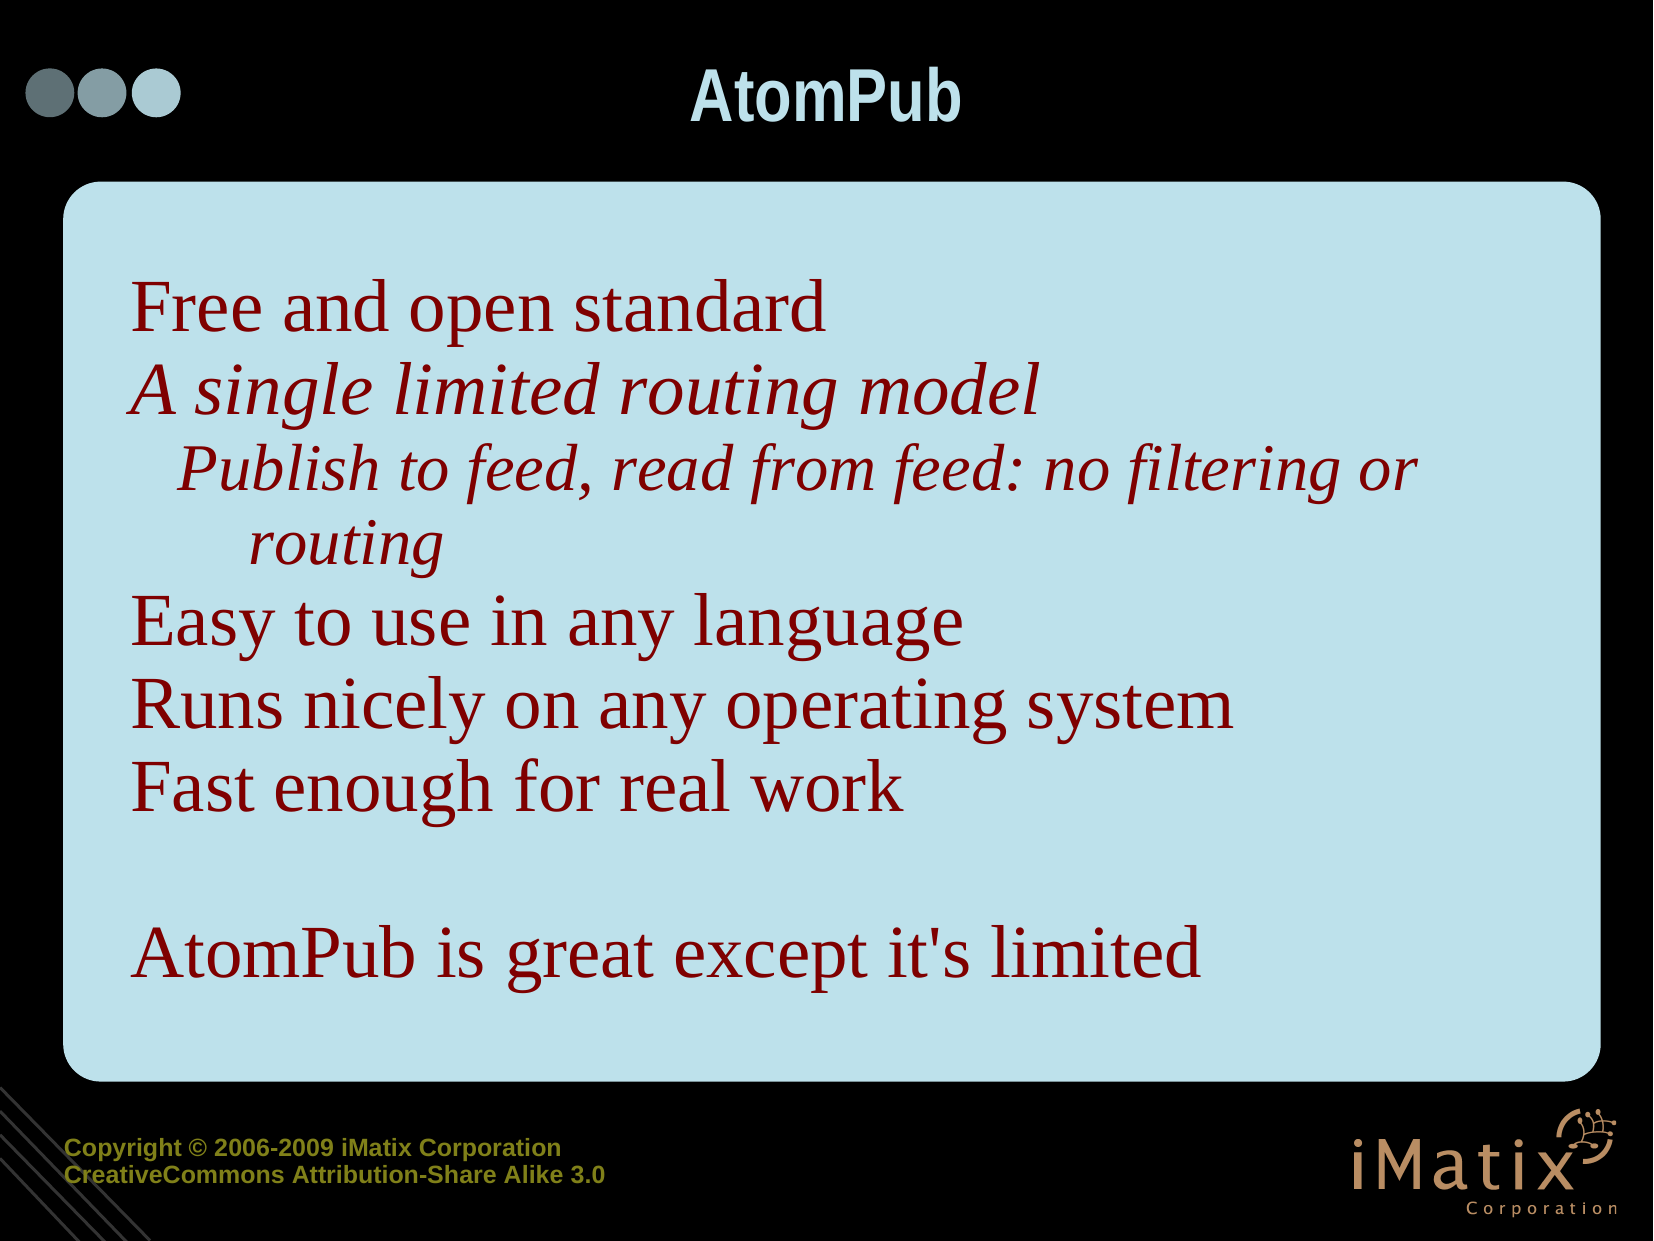

# AtomPub
Free and open standard
A single limited routing model
Publish to feed, read from feed: no filtering or routing
Easy to use in any language
Runs nicely on any operating system
Fast enough for real work
AtomPub is great except it's limited